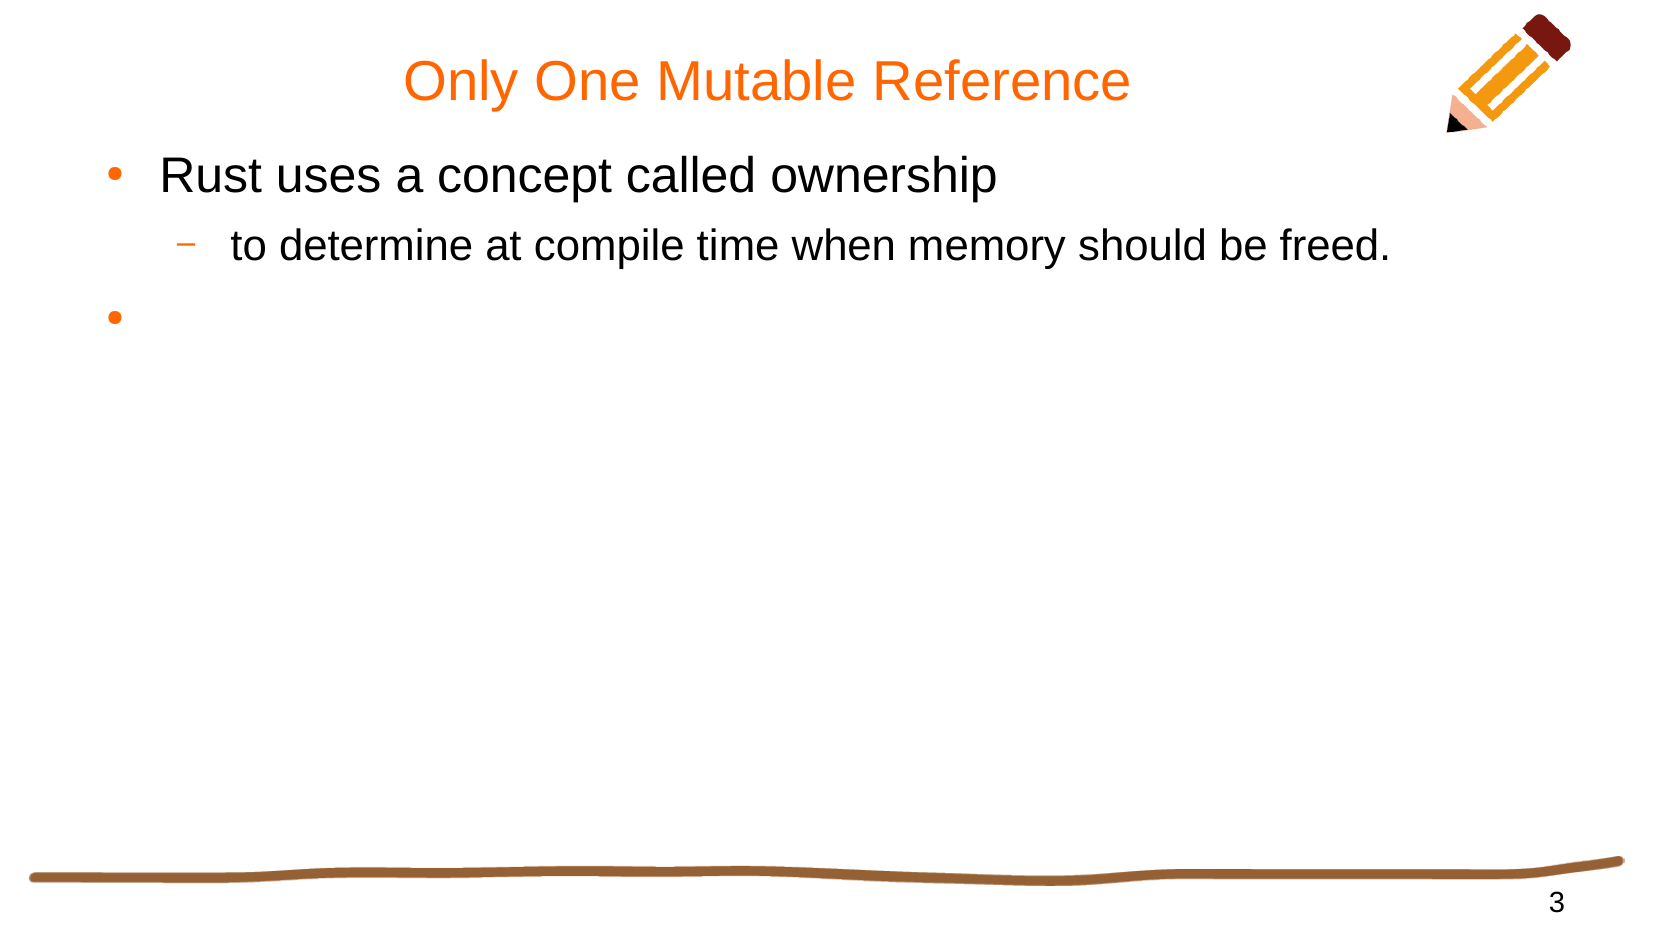

# Only One Mutable Reference
Rust uses a concept called ownership
to determine at compile time when memory should be freed.
3